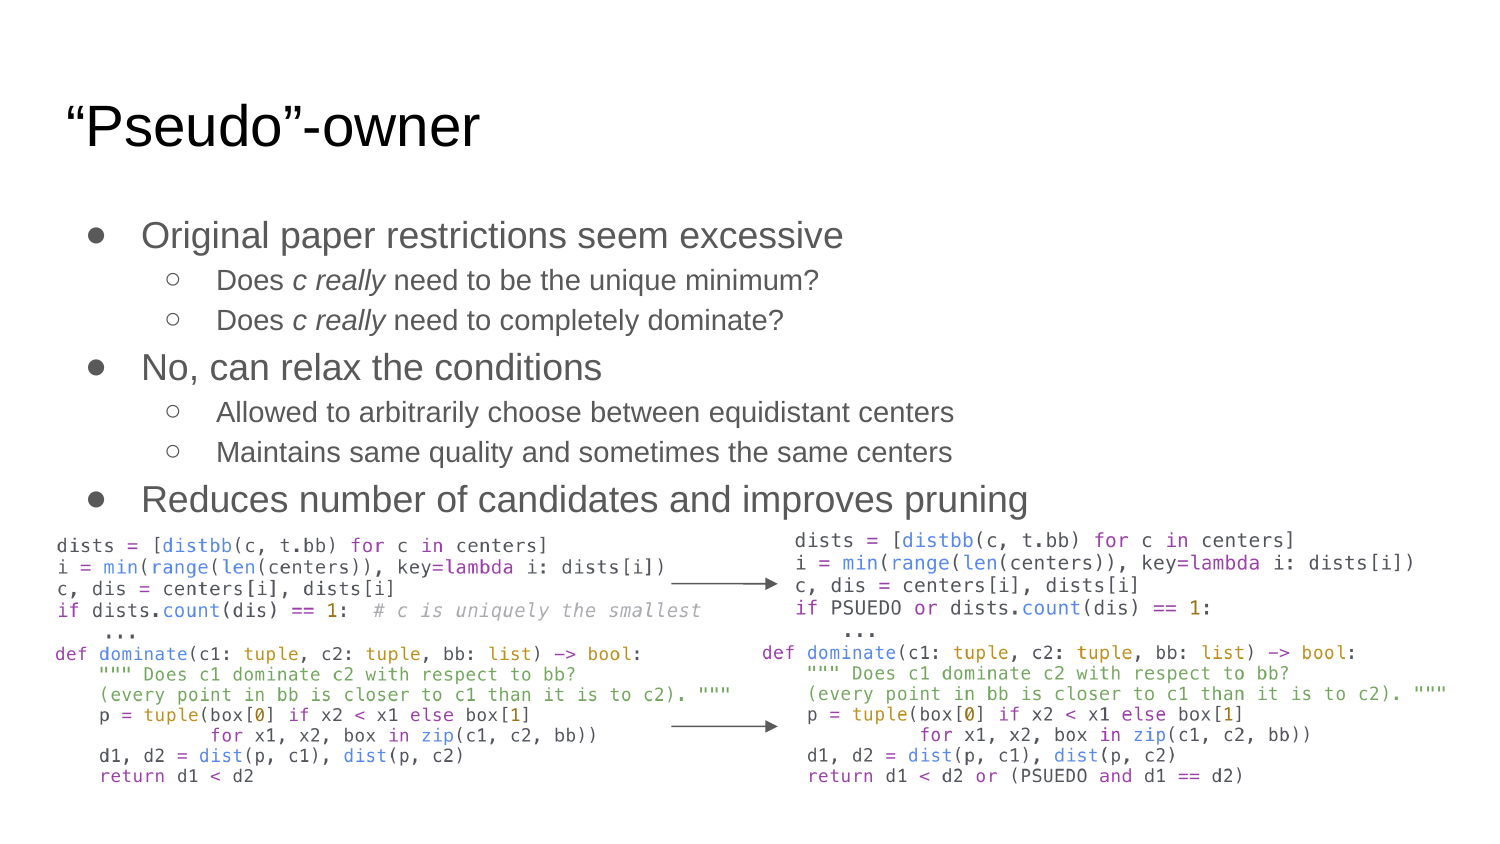

# “Pseudo”-owner
Original paper restrictions seem excessive
Does c really need to be the unique minimum?
Does c really need to completely dominate?
No, can relax the conditions
Allowed to arbitrarily choose between equidistant centers
Maintains same quality and sometimes the same centers
Reduces number of candidates and improves pruning